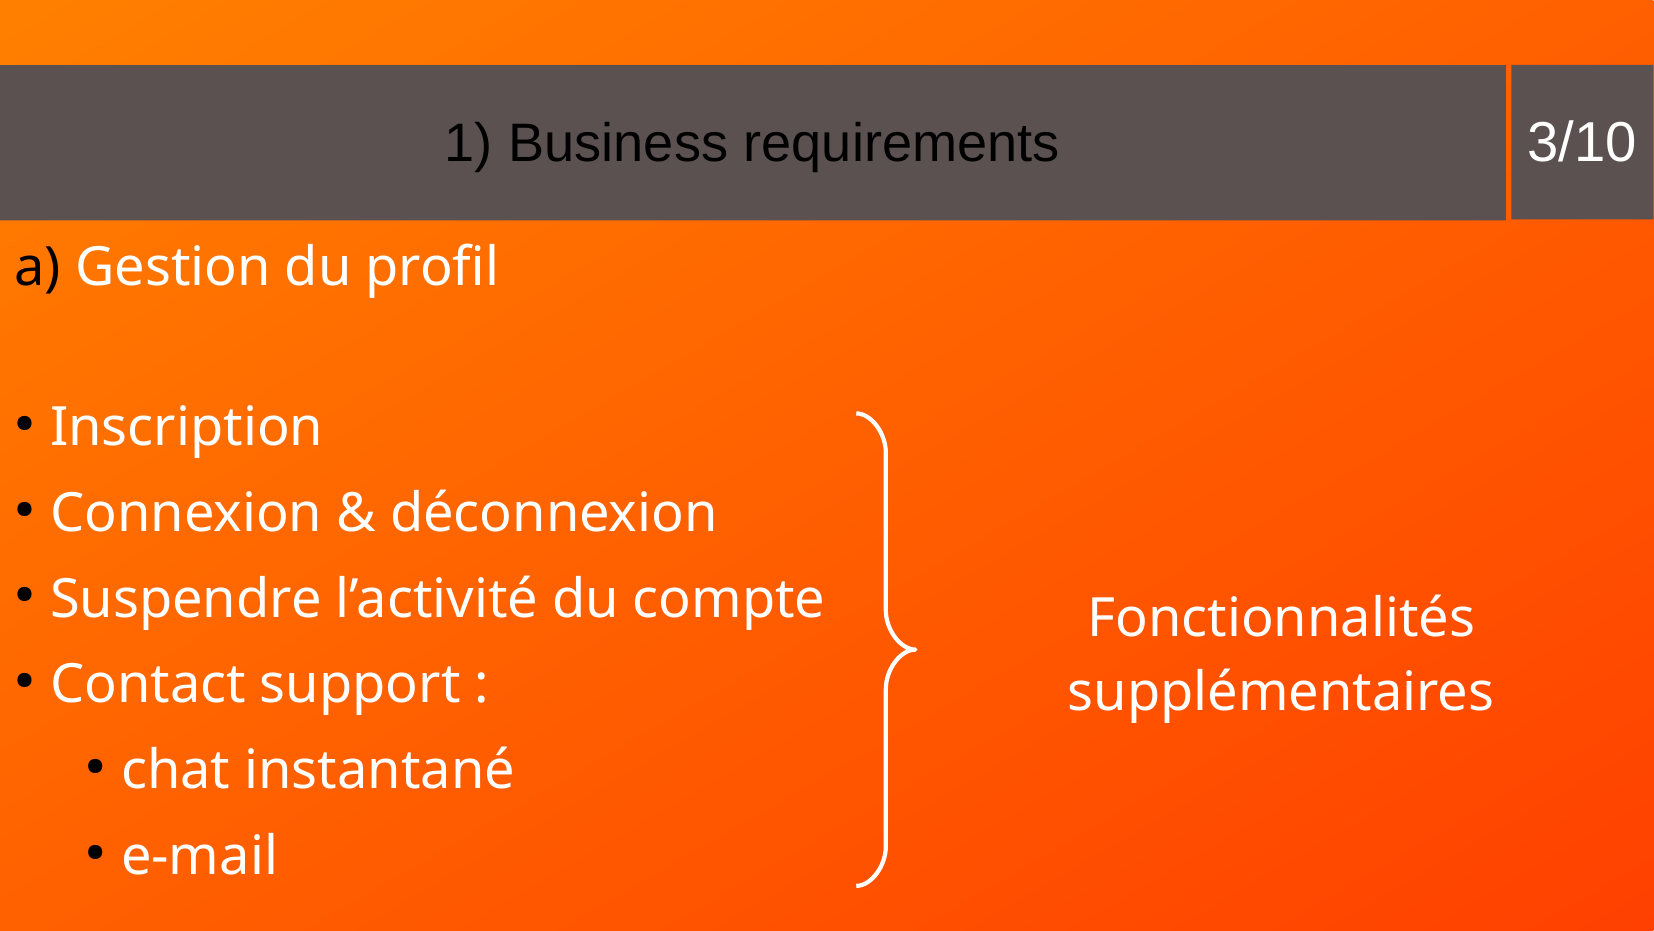

# Business requirements
3/10
 Gestion du profil
Inscription
Connexion & déconnexion
Suspendre l’activité du compte
Contact support :
chat instantané
e-mail
Fonctionnalités supplémentaires